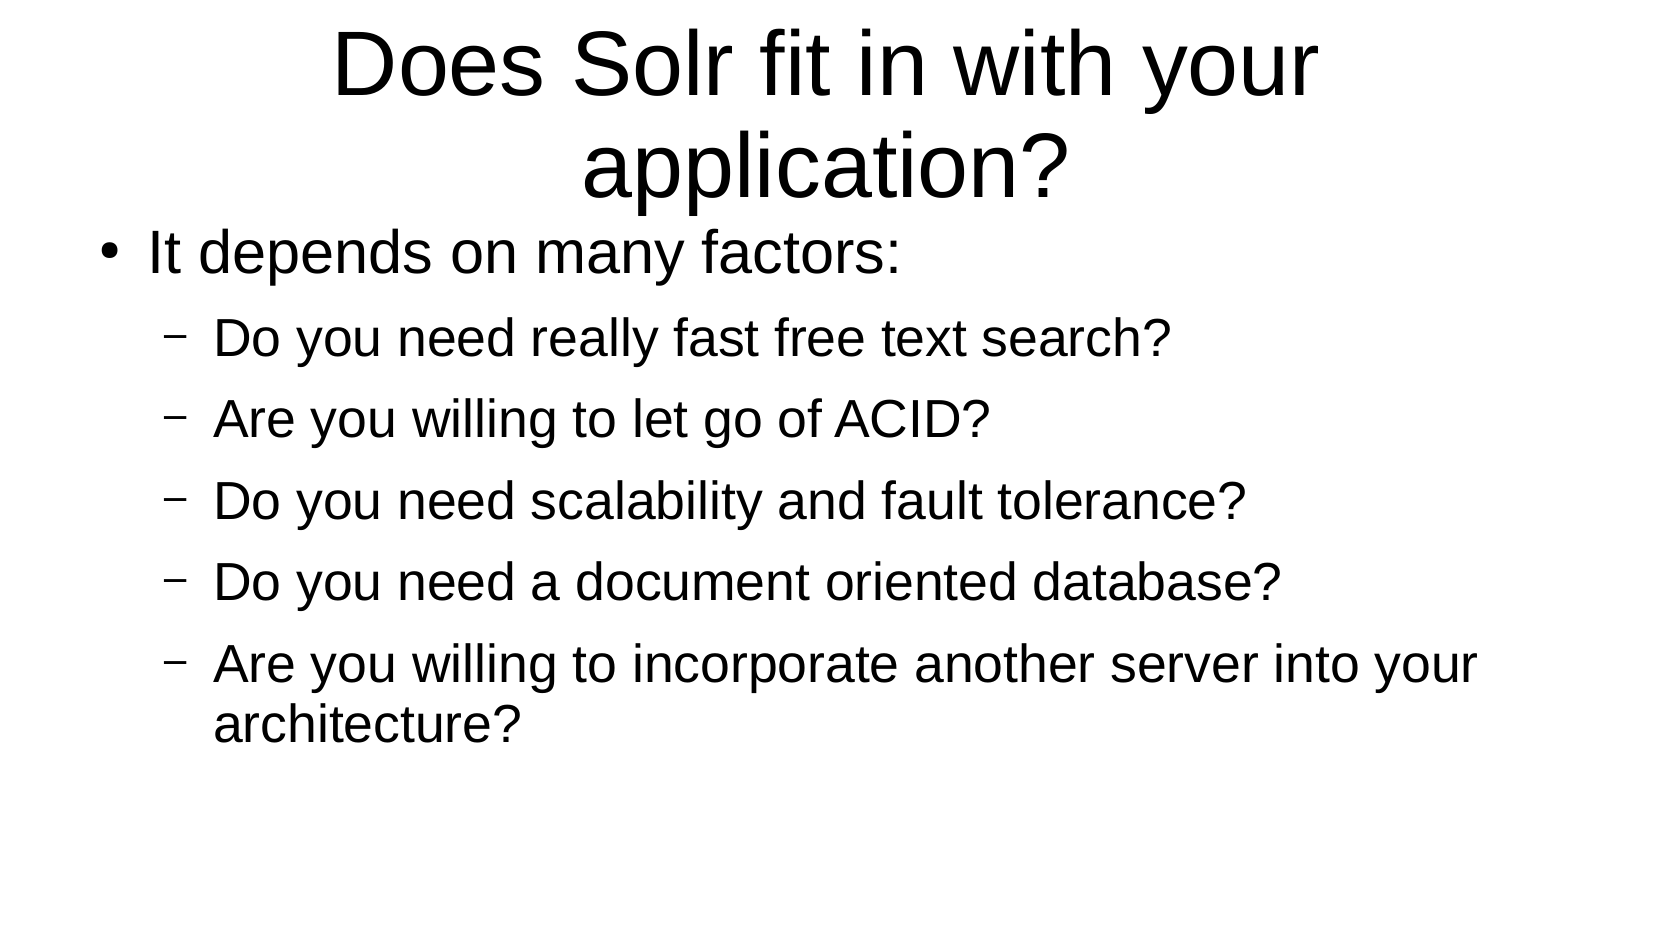

# Does Solr fit in with your application?
It depends on many factors:
Do you need really fast free text search?
Are you willing to let go of ACID?
Do you need scalability and fault tolerance?
Do you need a document oriented database?
Are you willing to incorporate another server into your architecture?